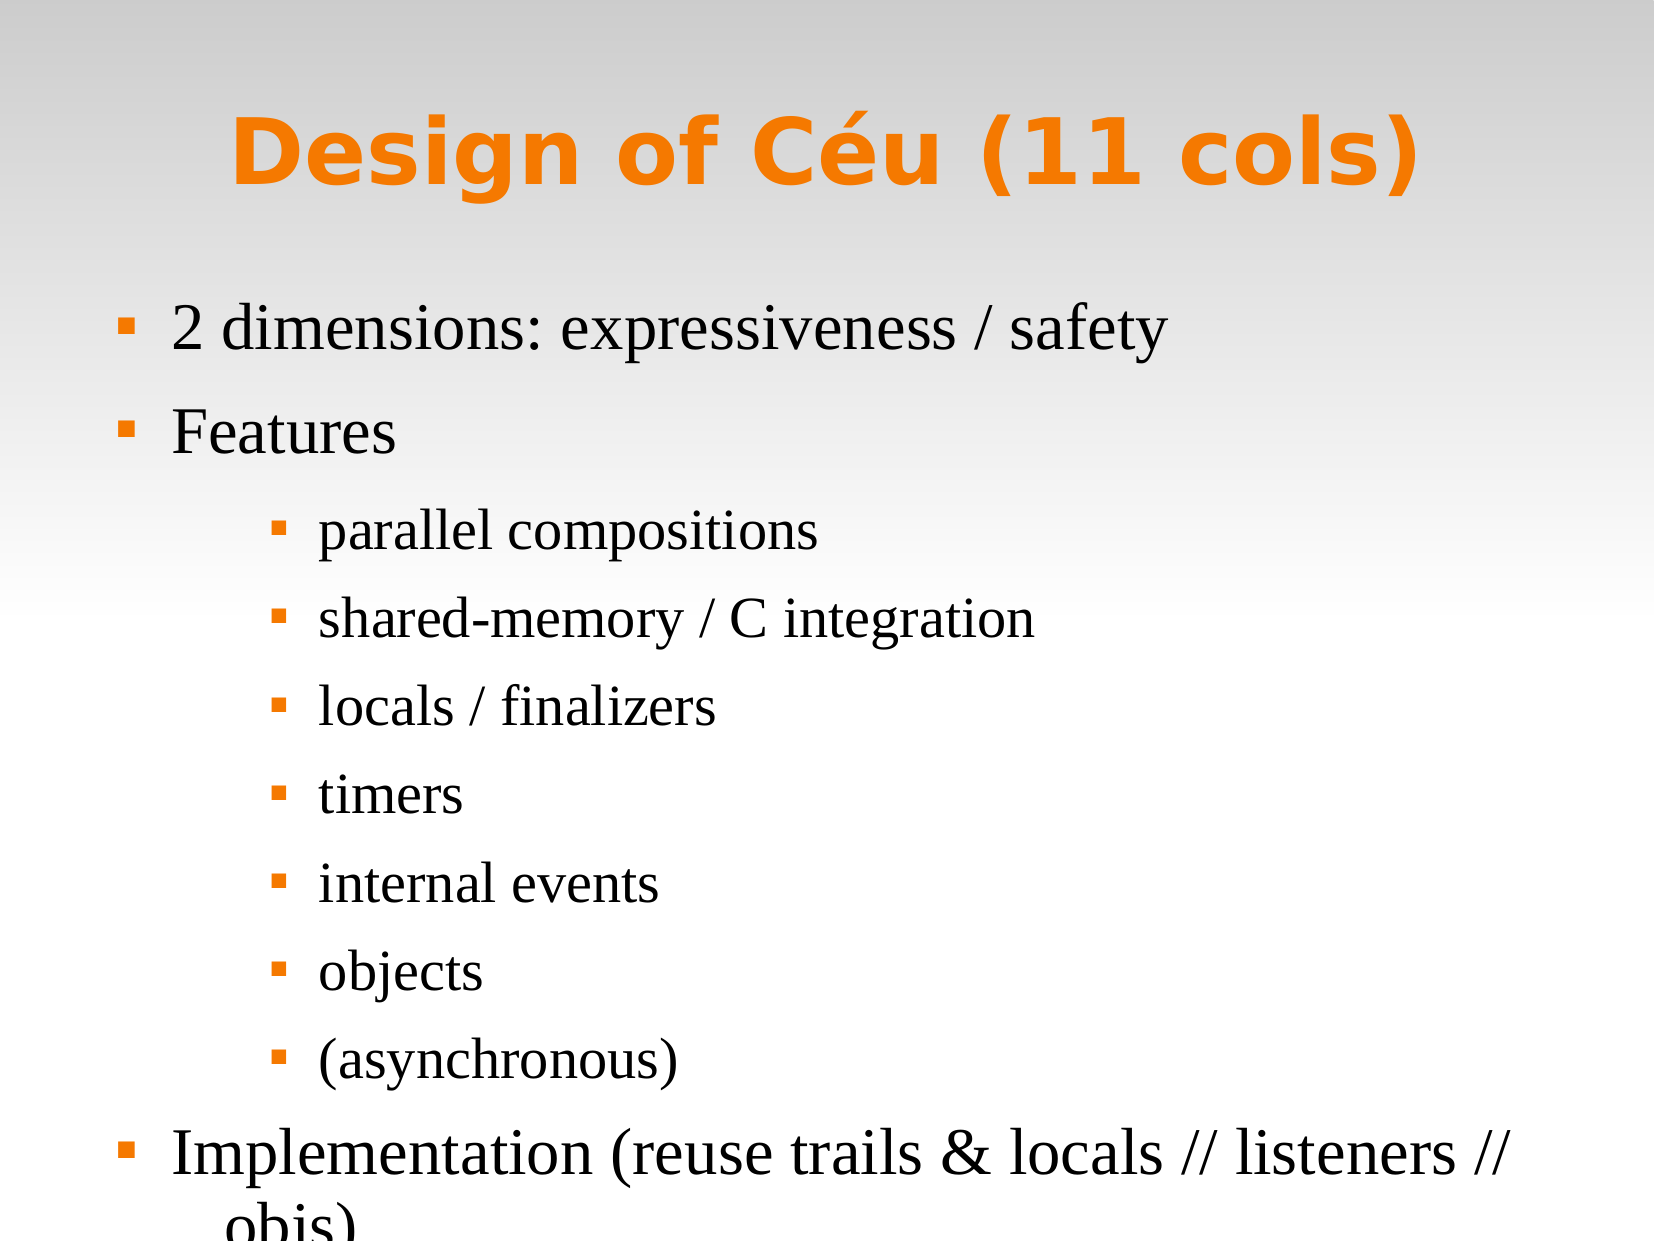

# Design of Céu (11 cols)
2 dimensions: expressiveness / safety
Features
parallel compositions
shared-memory / C integration
locals / finalizers
timers
internal events
objects
(asynchronous)
Implementation (reuse trails & locals // listeners // objs)